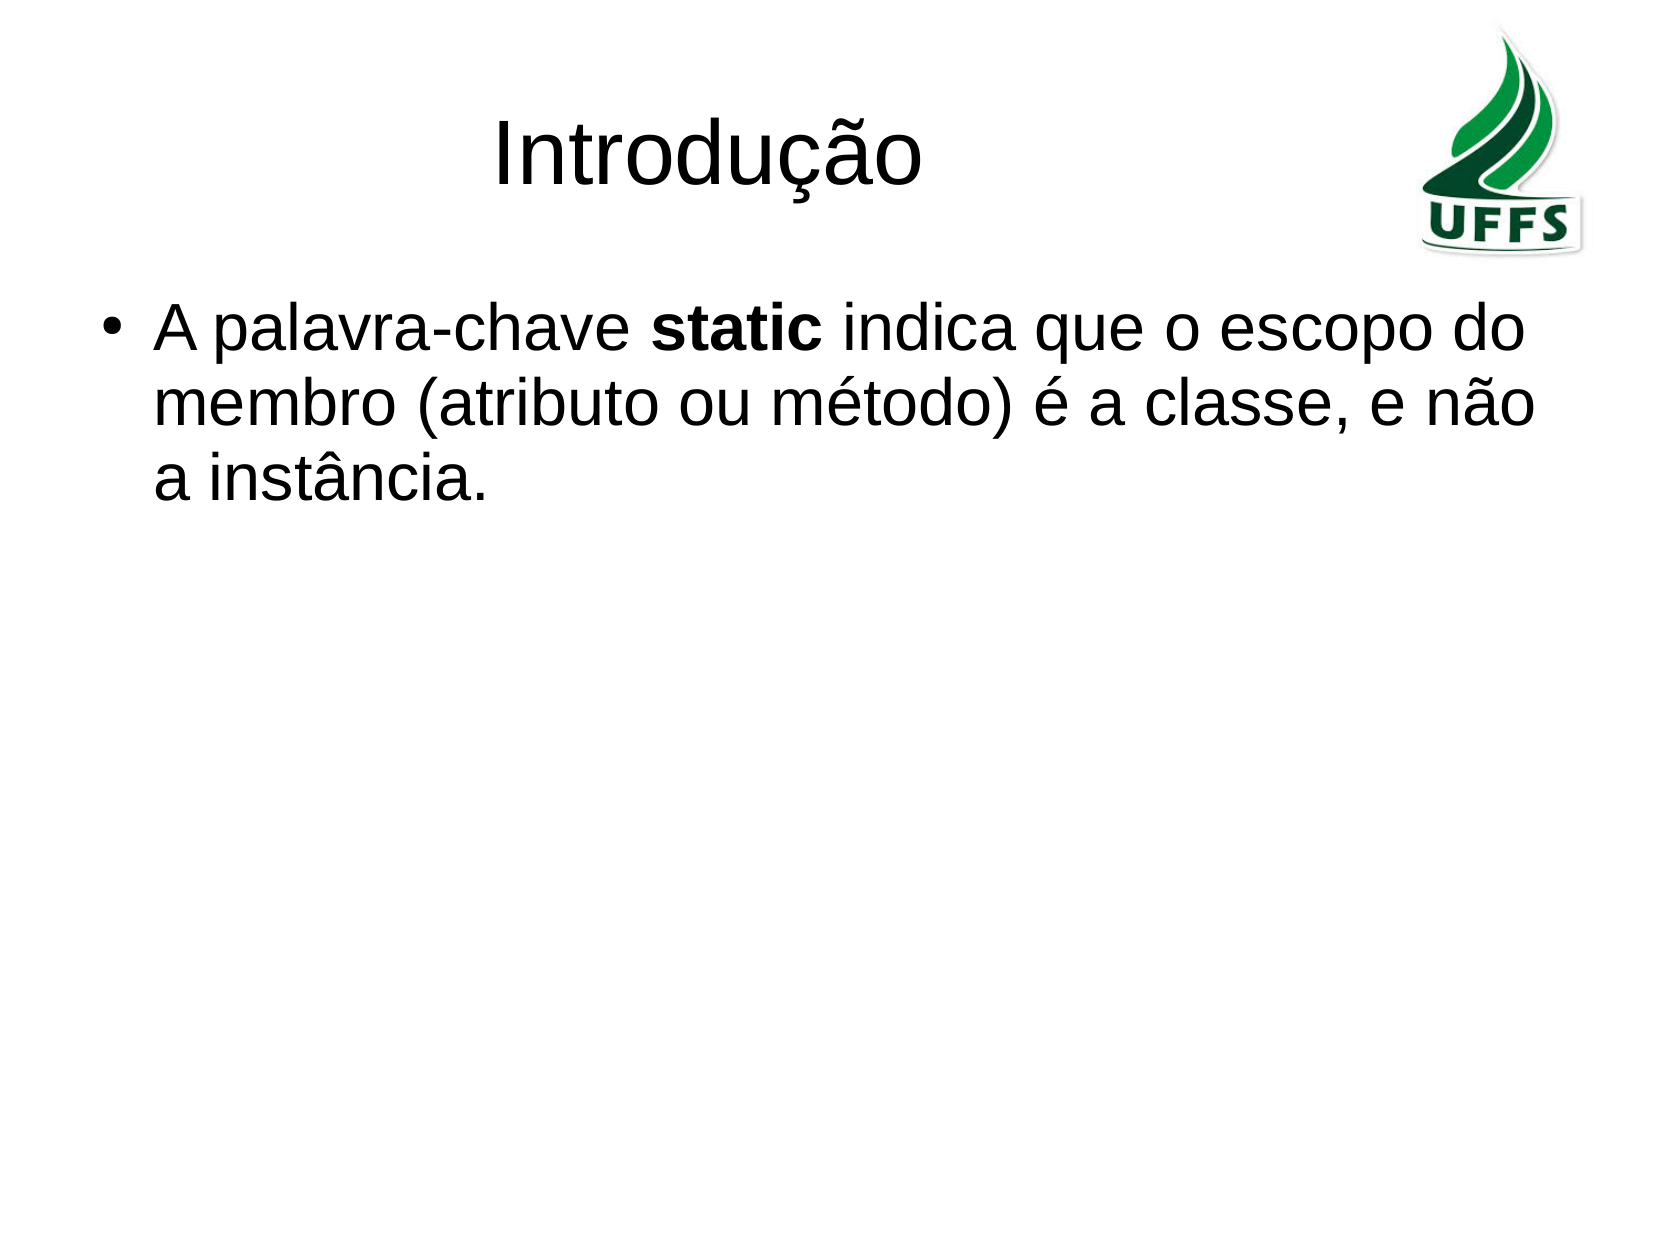

# Introdução
A palavra-chave static indica que o escopo do membro (atributo ou método) é a classe, e não a instância.